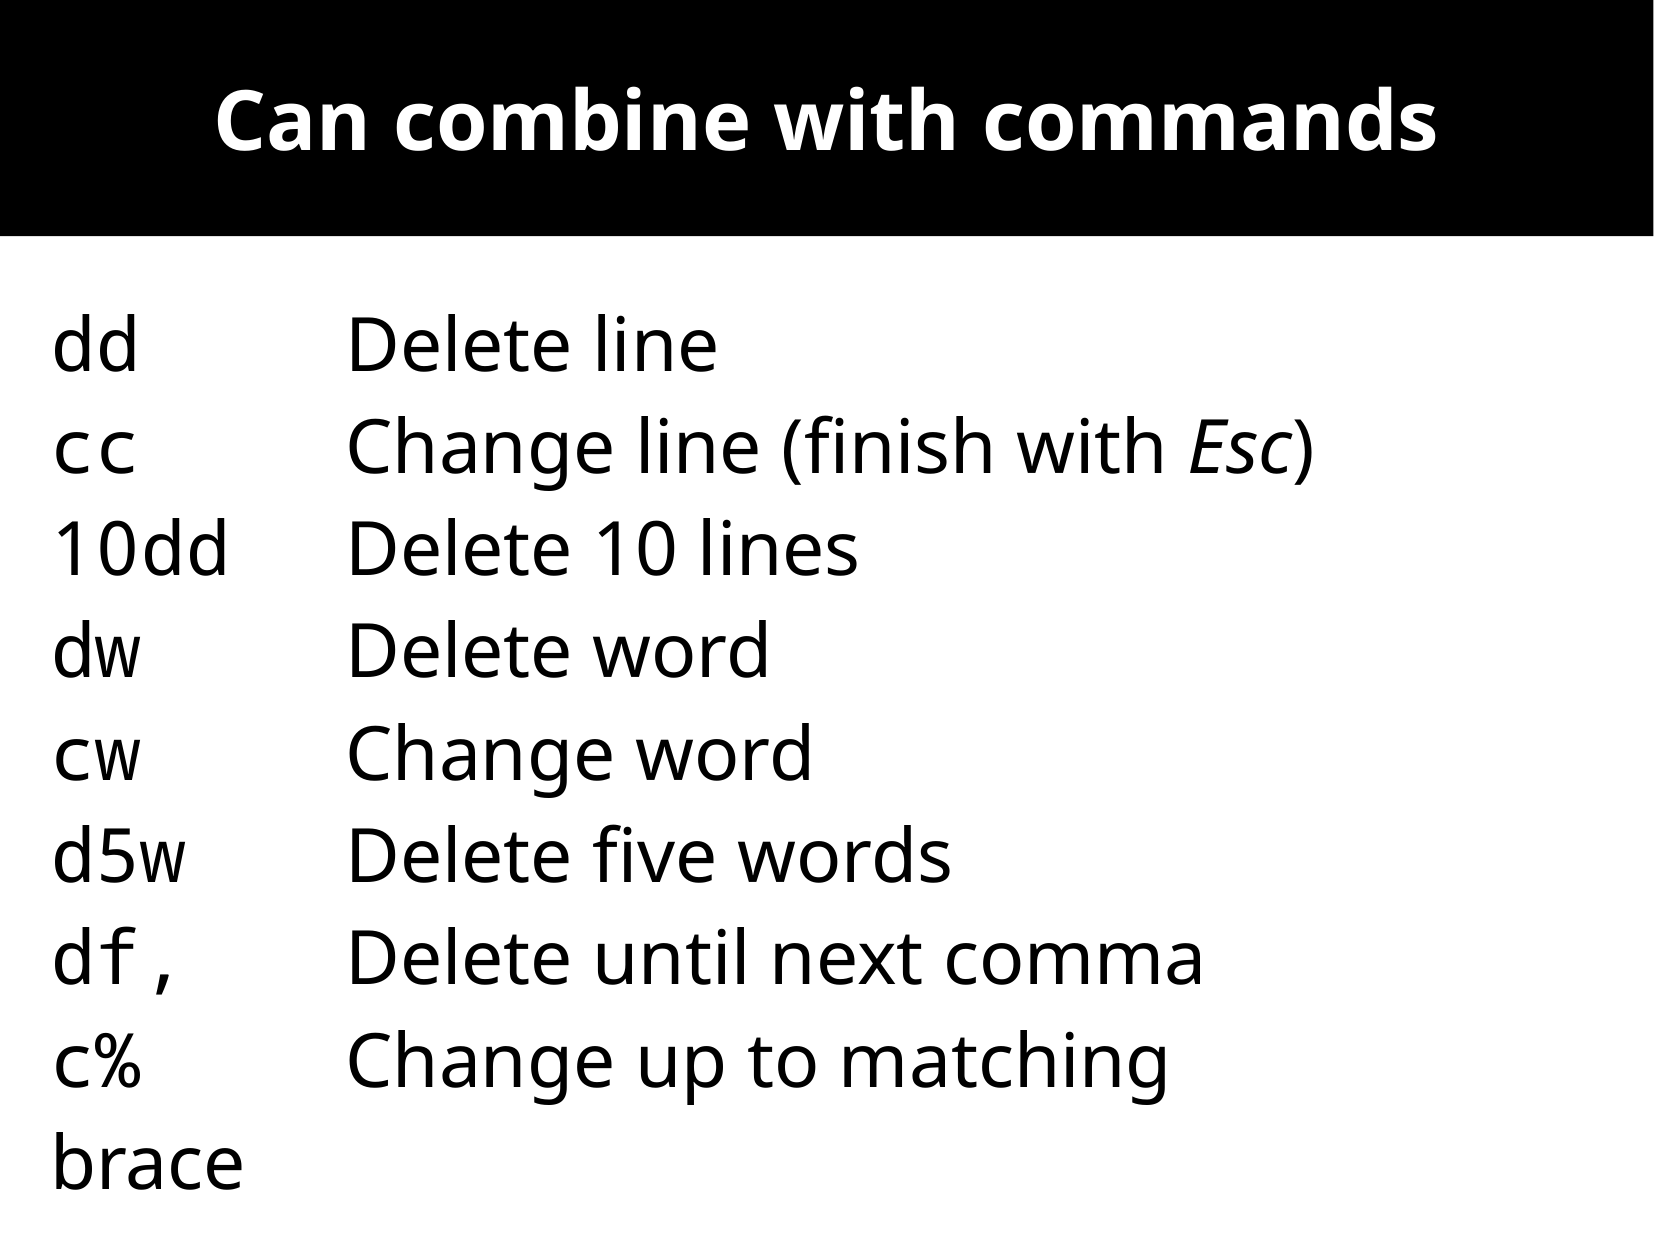

# Can combine with commands
dd			Delete line
cc			Change line (finish with Esc)
10dd		Delete 10 lines
dw			Delete word
cw			Change word
d5w			Delete five words
df,			Delete until next comma
c%			Change up to matching brace